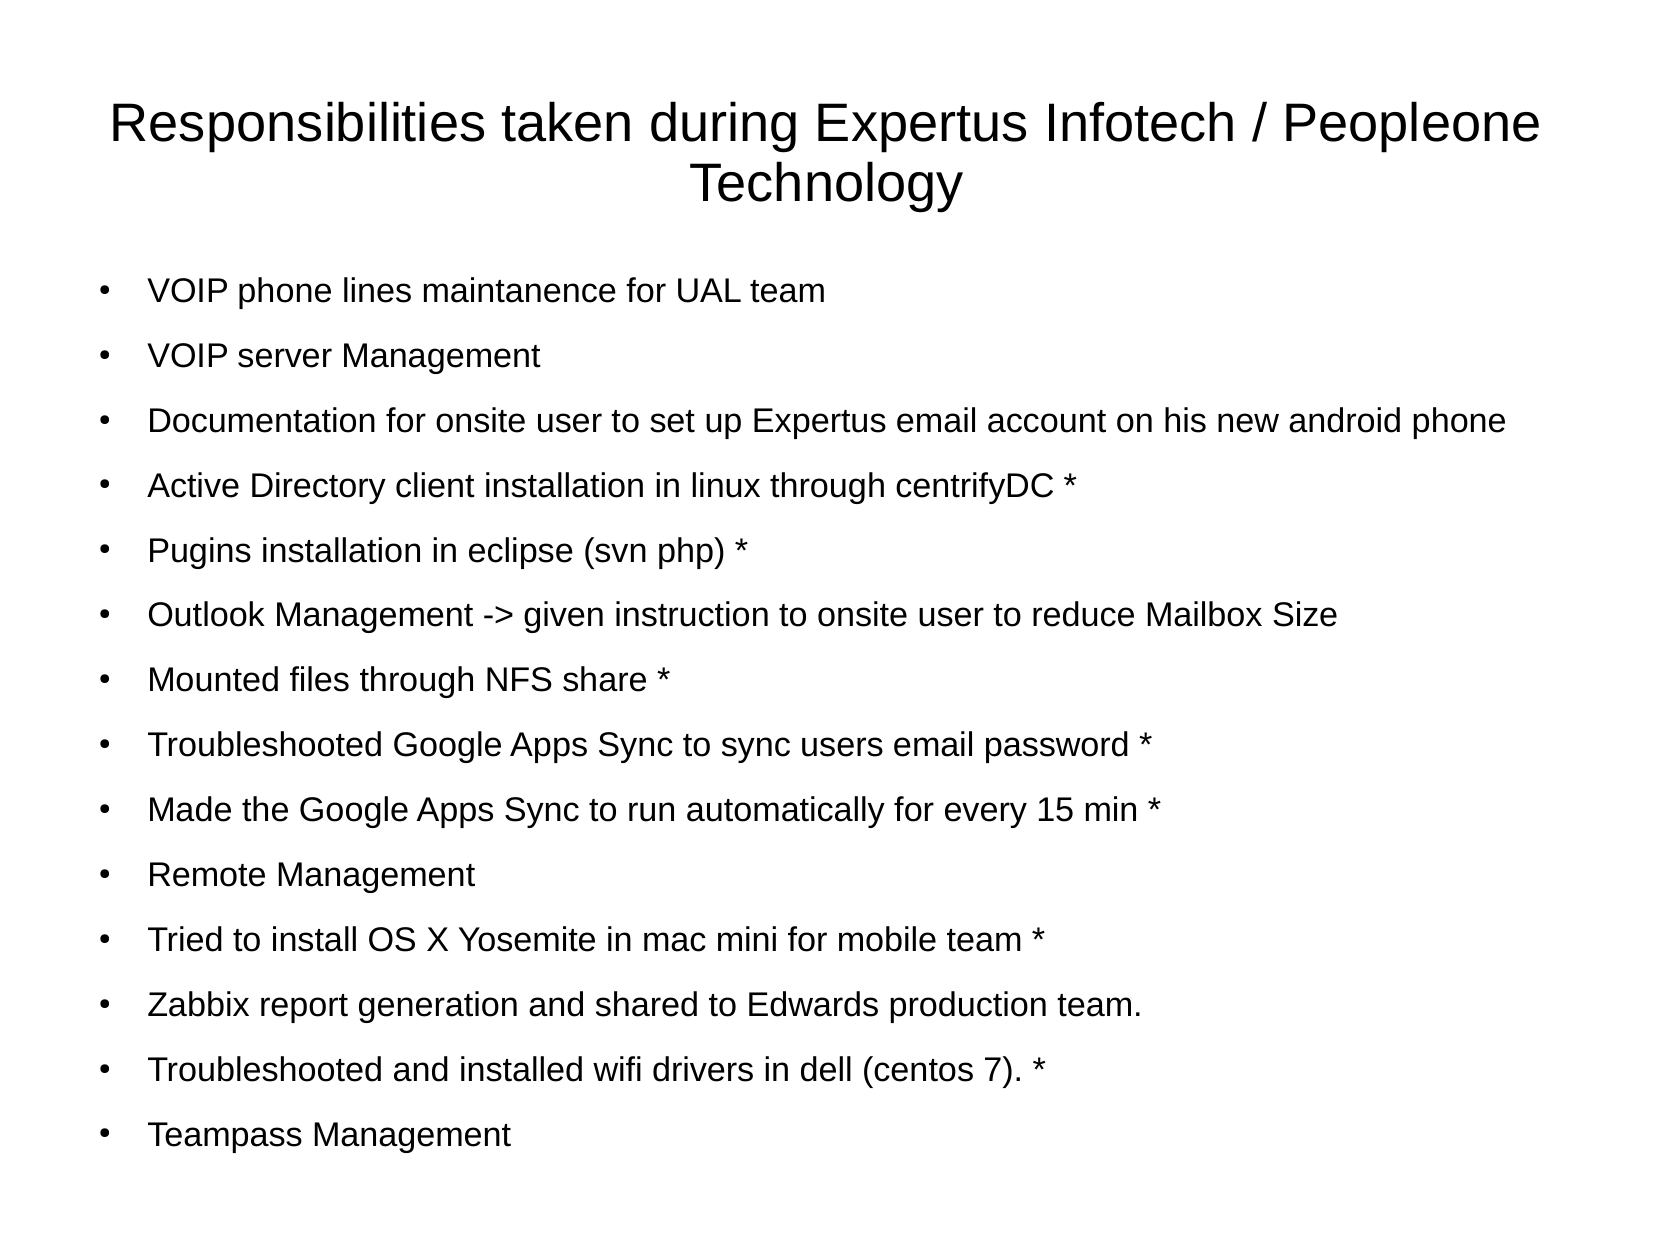

# Responsibilities taken during Expertus Infotech / Peopleone Technology
VOIP phone lines maintanence for UAL team
VOIP server Management
Documentation for onsite user to set up Expertus email account on his new android phone
Active Directory client installation in linux through centrifyDC *
Pugins installation in eclipse (svn php) *
Outlook Management -> given instruction to onsite user to reduce Mailbox Size
Mounted files through NFS share *
Troubleshooted Google Apps Sync to sync users email password *
Made the Google Apps Sync to run automatically for every 15 min *
Remote Management
Tried to install OS X Yosemite in mac mini for mobile team *
Zabbix report generation and shared to Edwards production team.
Troubleshooted and installed wifi drivers in dell (centos 7). *
Teampass Management